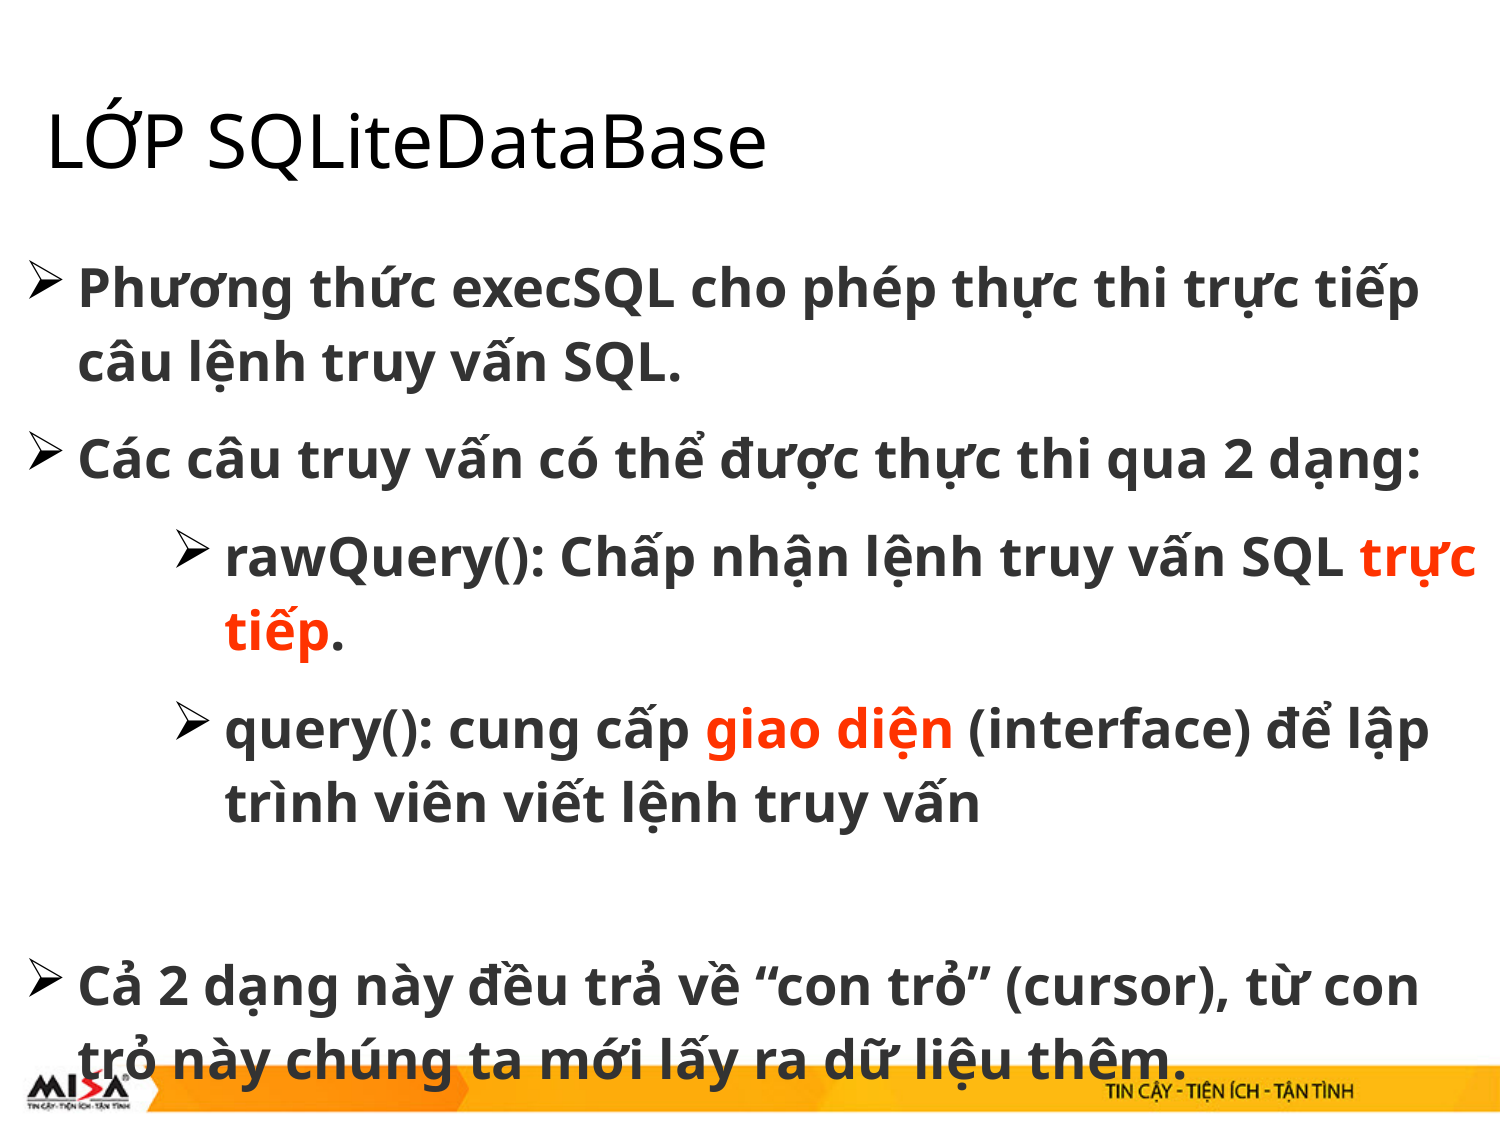

# LỚP SQLiteDataBase
Phương thức execSQL cho phép thực thi trực tiếp câu lệnh truy vấn SQL.
Các câu truy vấn có thể được thực thi qua 2 dạng:
rawQuery(): Chấp nhận lệnh truy vấn SQL trực tiếp.
query(): cung cấp giao diện (interface) để lập trình viên viết lệnh truy vấn
Cả 2 dạng này đều trả về “con trỏ” (cursor), từ con trỏ này chúng ta mới lấy ra dữ liệu thêm.